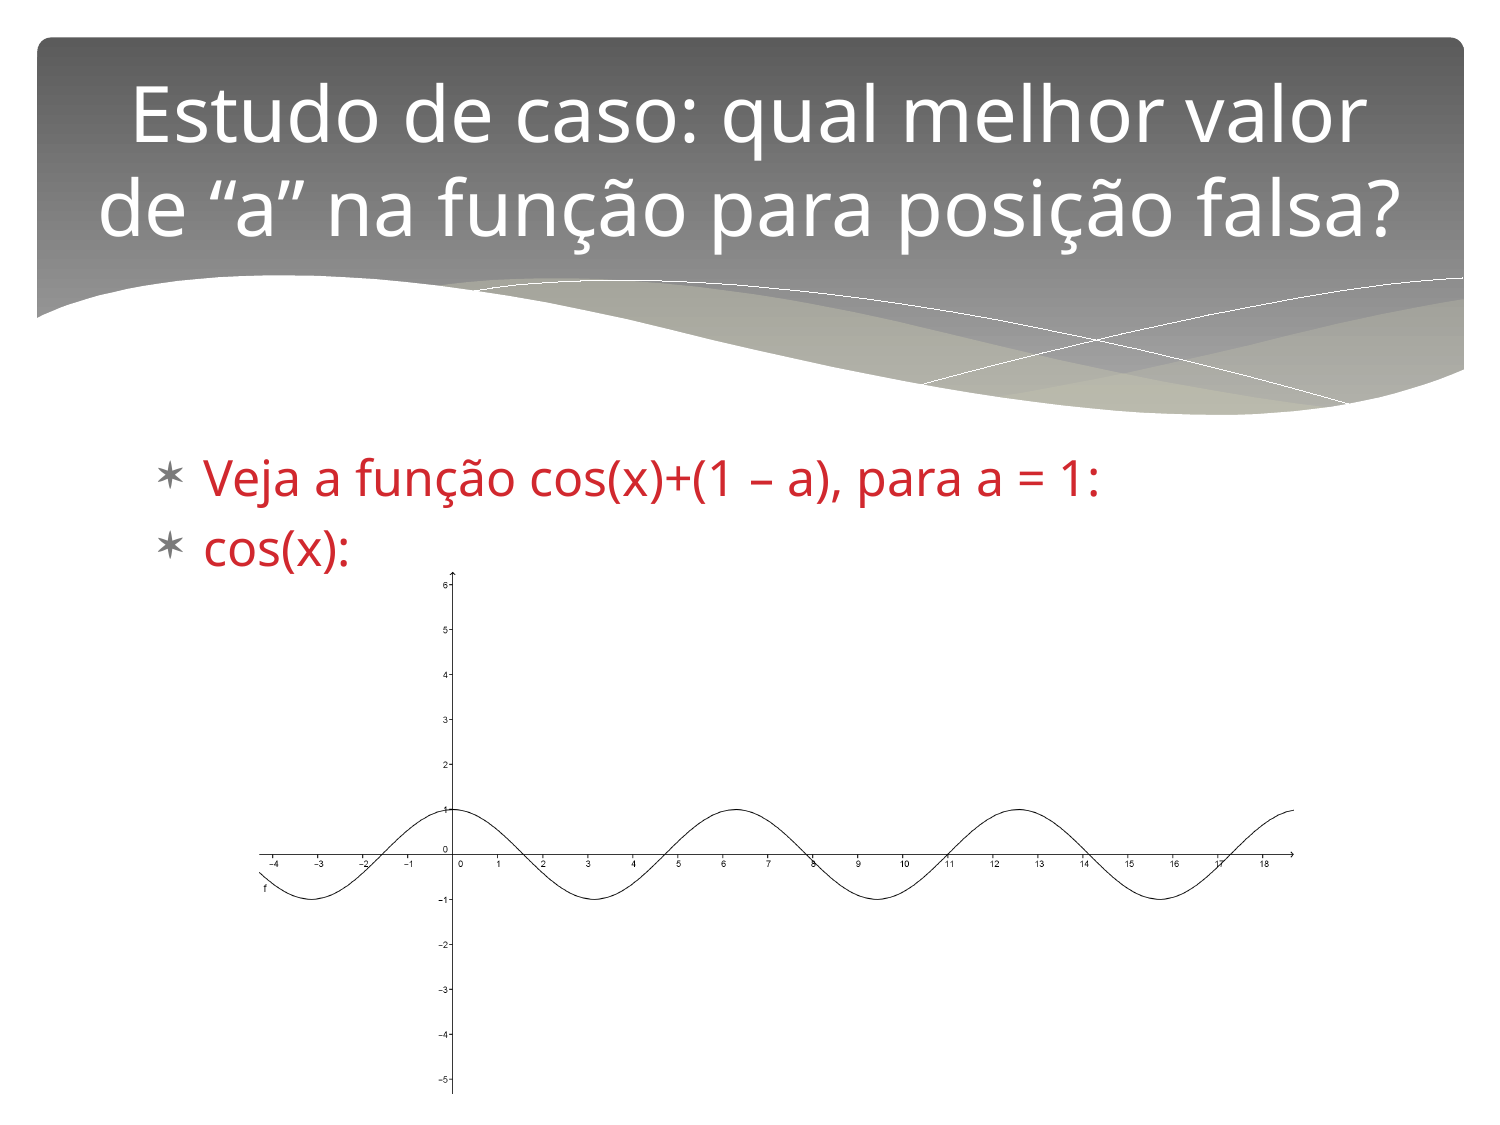

Estudo de caso: qual melhor valor de “a” na função para posição falsa?
# Veja a função cos(x)+(1 – a), para a = 1:
cos(x):